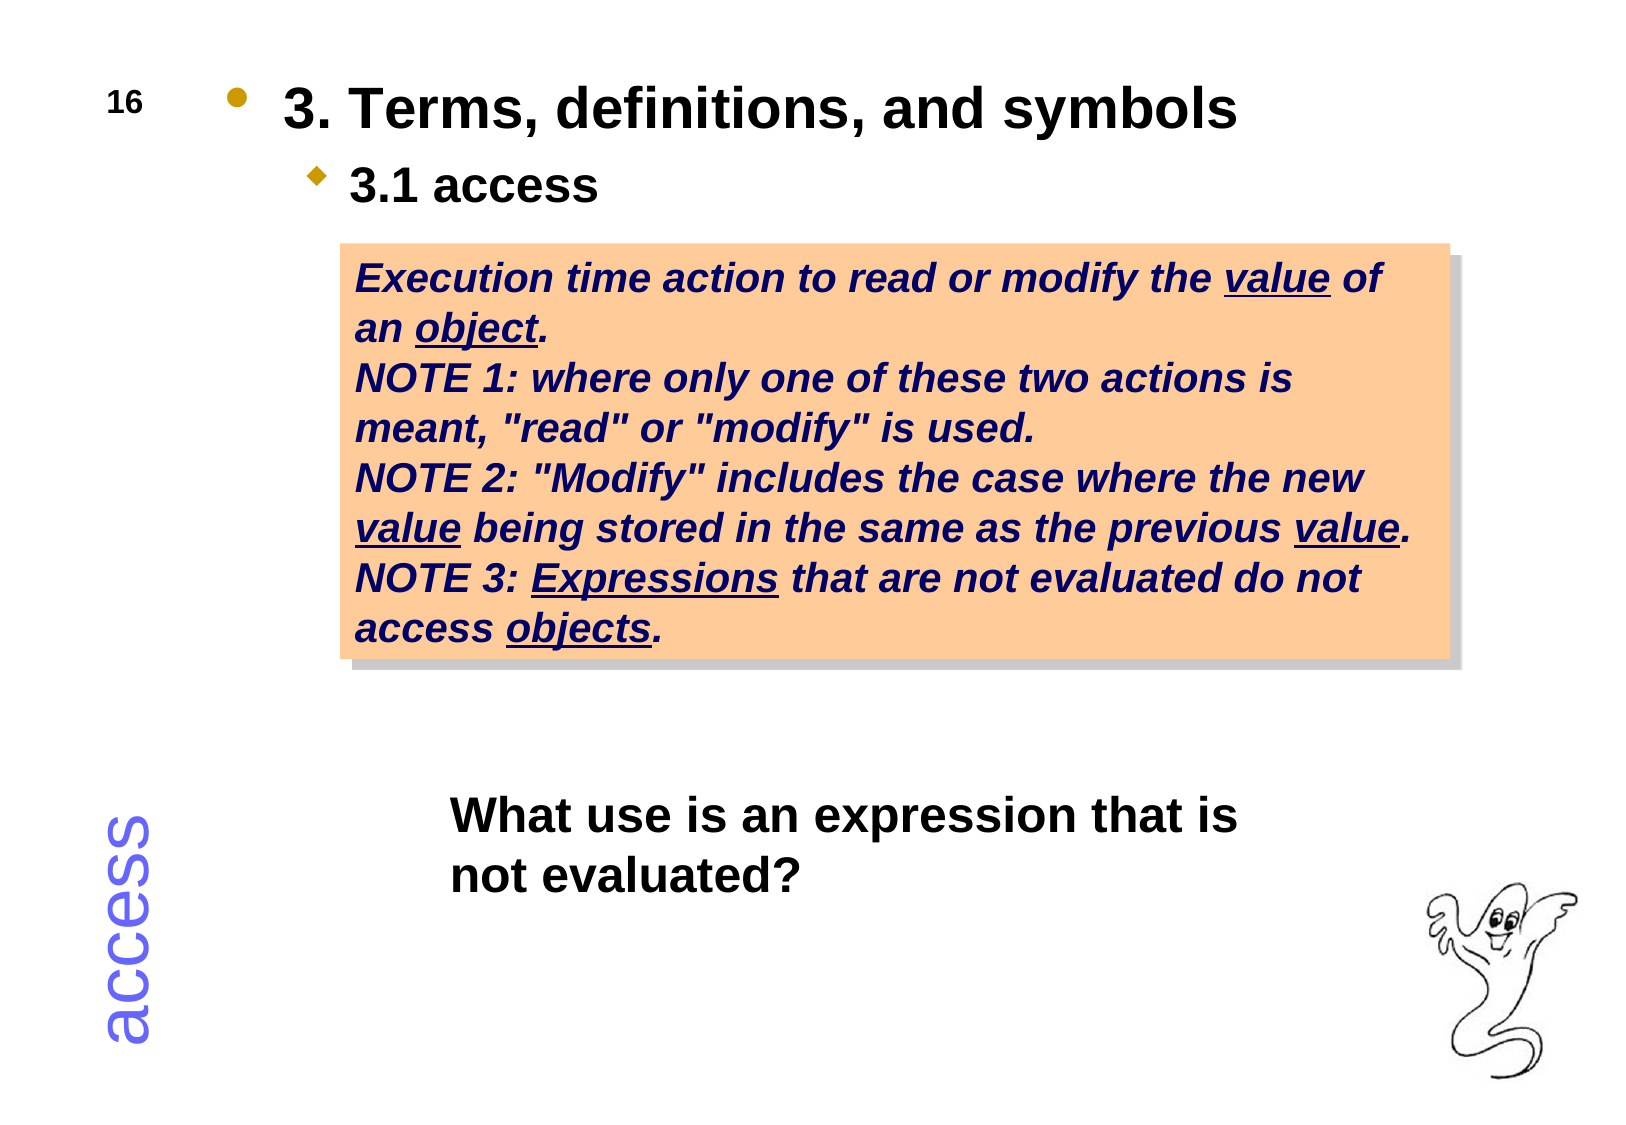

16
3. Terms, definitions, and symbols
3.1 access
Execution time action to read or modify the value of an object.
NOTE 1: where only one of these two actions is meant, "read" or "modify" is used.
NOTE 2: "Modify" includes the case where the new value being stored in the same as the previous value.
NOTE 3: Expressions that are not evaluated do not access objects.
# access
What use is an expression that is not evaluated?